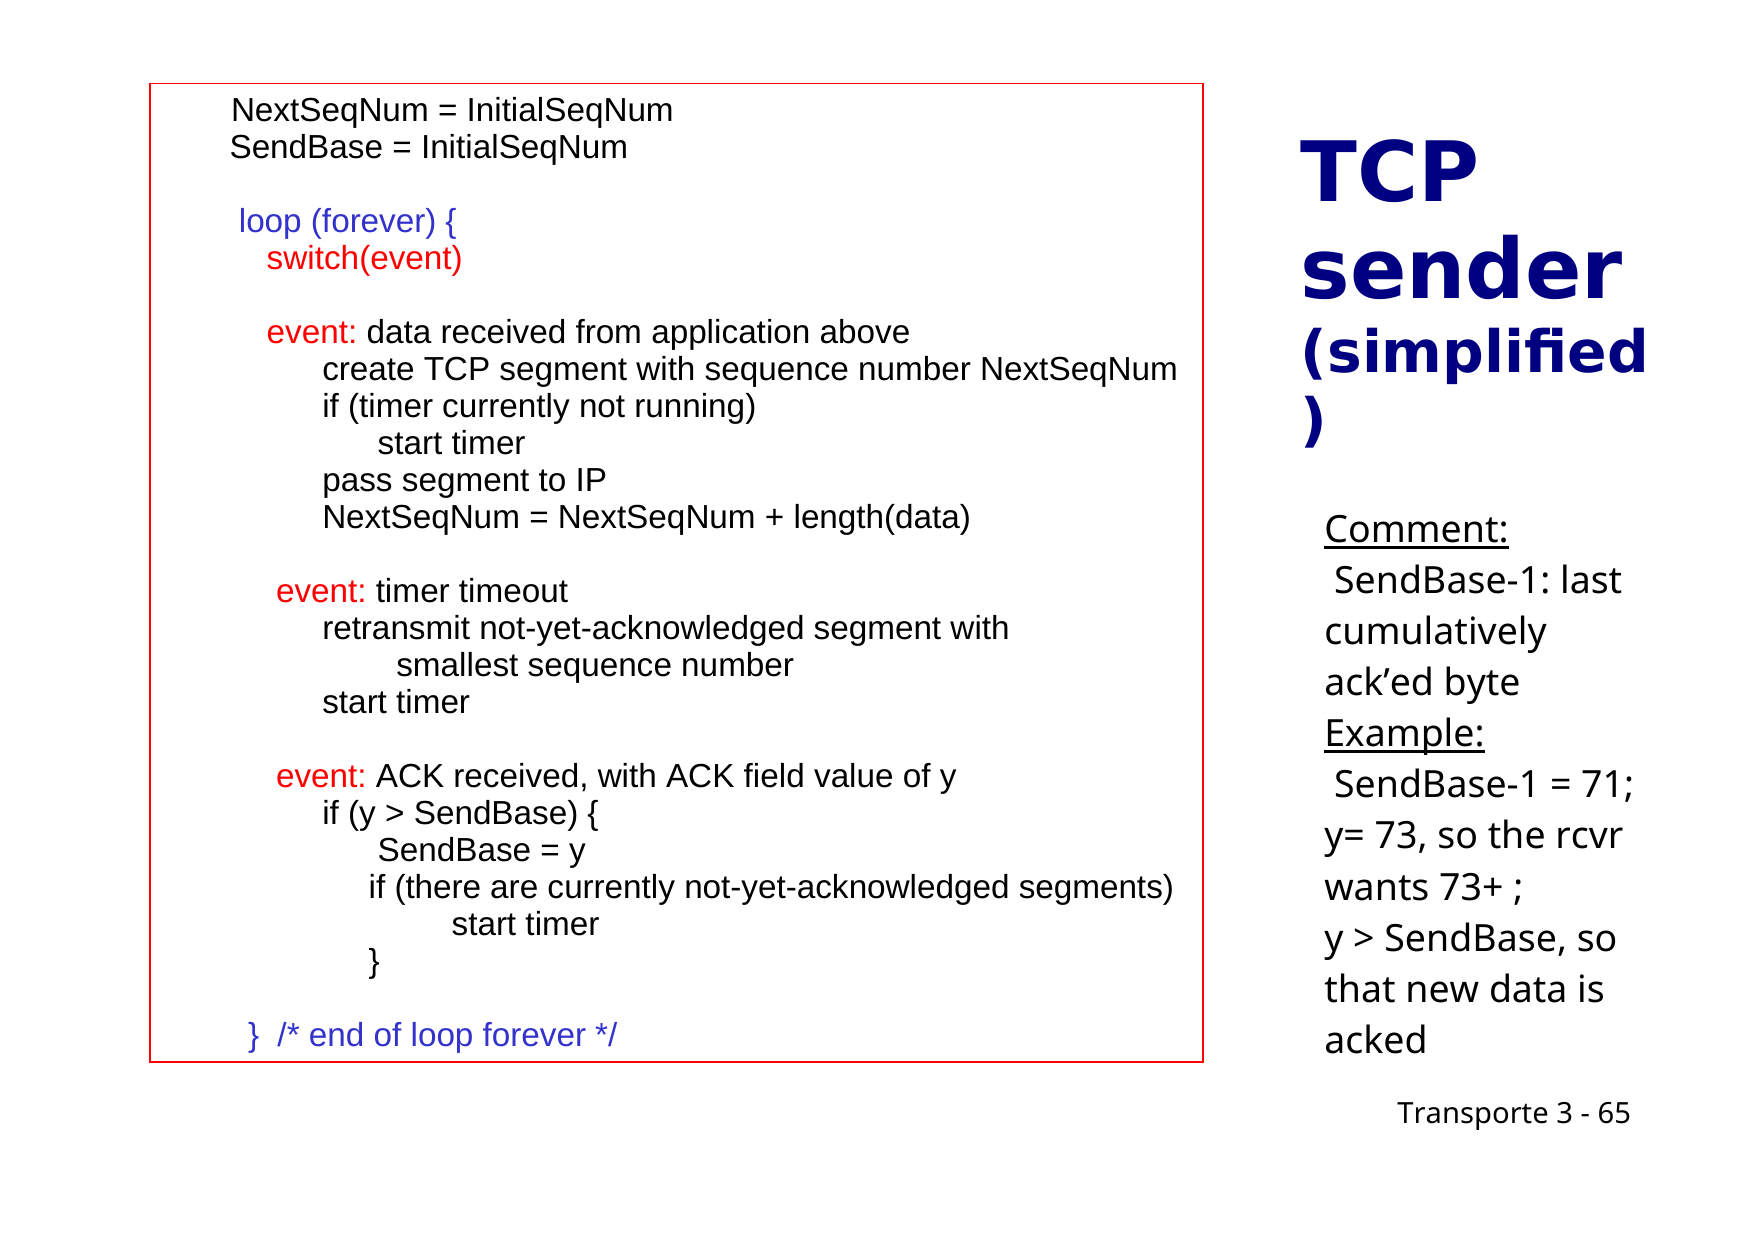

NextSeqNum = InitialSeqNum
 SendBase = InitialSeqNum
 loop (forever) {
 switch(event)
 event: data received from application above
 create TCP segment with sequence number NextSeqNum
 if (timer currently not running)
 start timer
 pass segment to IP
 NextSeqNum = NextSeqNum + length(data)
 event: timer timeout
 retransmit not-yet-acknowledged segment with
 smallest sequence number
 start timer
 event: ACK received, with ACK field value of y
 if (y > SendBase) {
 SendBase = y
 if (there are currently not-yet-acknowledged segments)
 start timer
 }
 } /* end of loop forever */
# TCP sender (simplified)
Comment:
 SendBase-1: last
cumulatively
ack’ed byte
Example:
 SendBase-1 = 71;
y= 73, so the rcvr
wants 73+ ;
y > SendBase, so
that new data is
acked